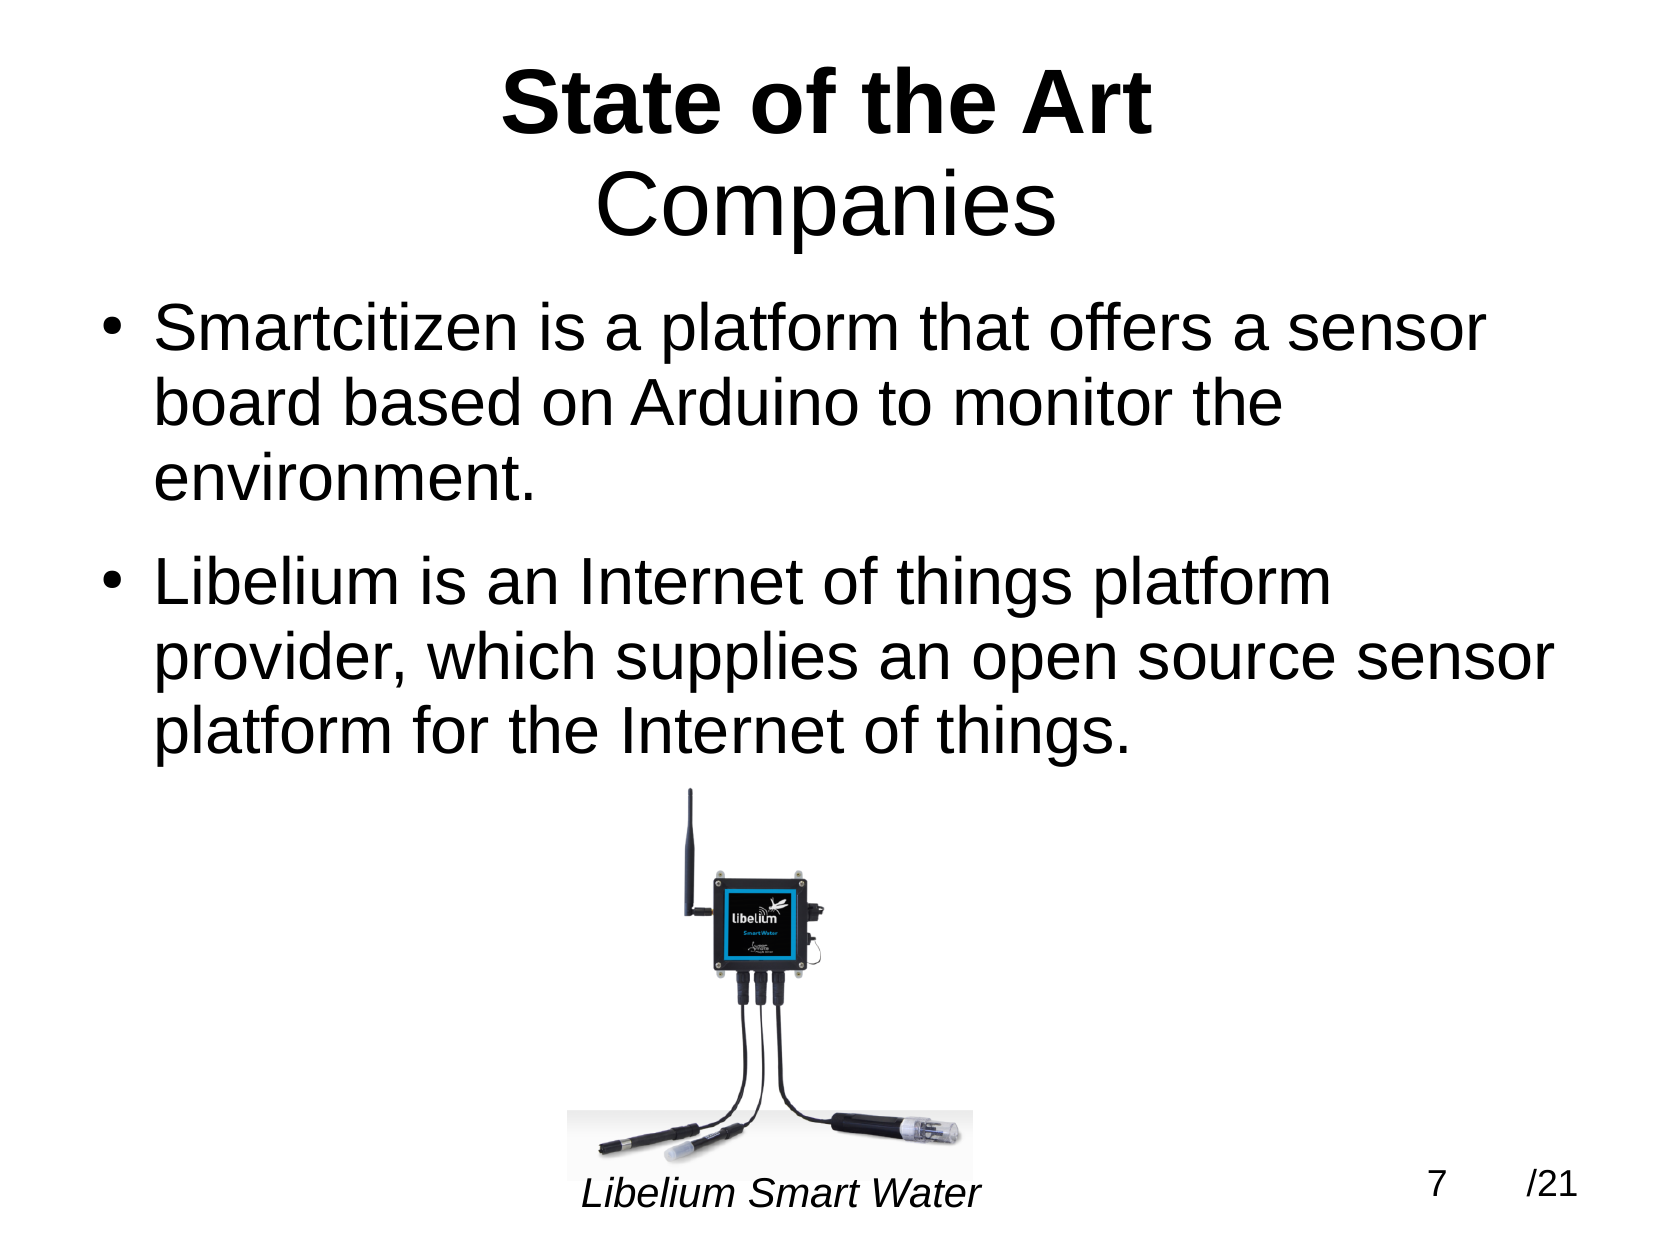

# State of the Art Companies
Smartcitizen is a platform that offers a sensor board based on Arduino to monitor the environment.
Libelium is an Internet of things platform provider, which supplies an open source sensor platform for the Internet of things.
/21
Libelium Smart Water